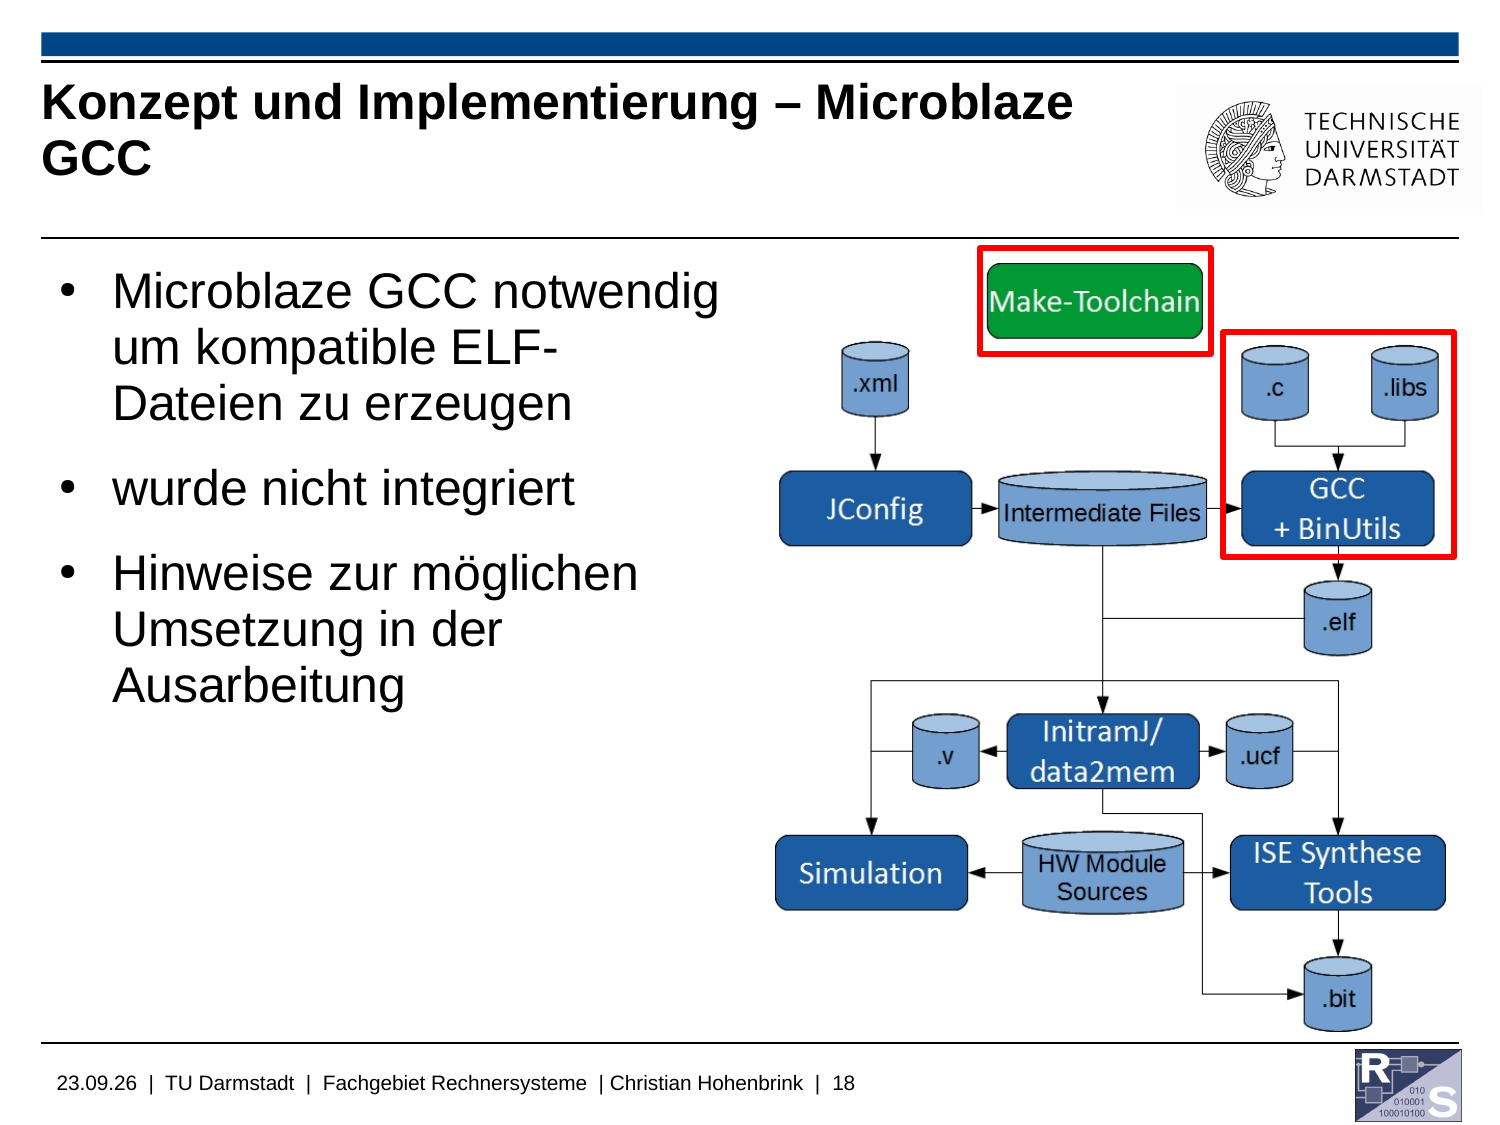

# Konzept und Implementierung – Microblaze GCC
Microblaze GCC notwendig um kompatible ELF-Dateien zu erzeugen
wurde nicht integriert
Hinweise zur möglichen Umsetzung in der Ausarbeitung